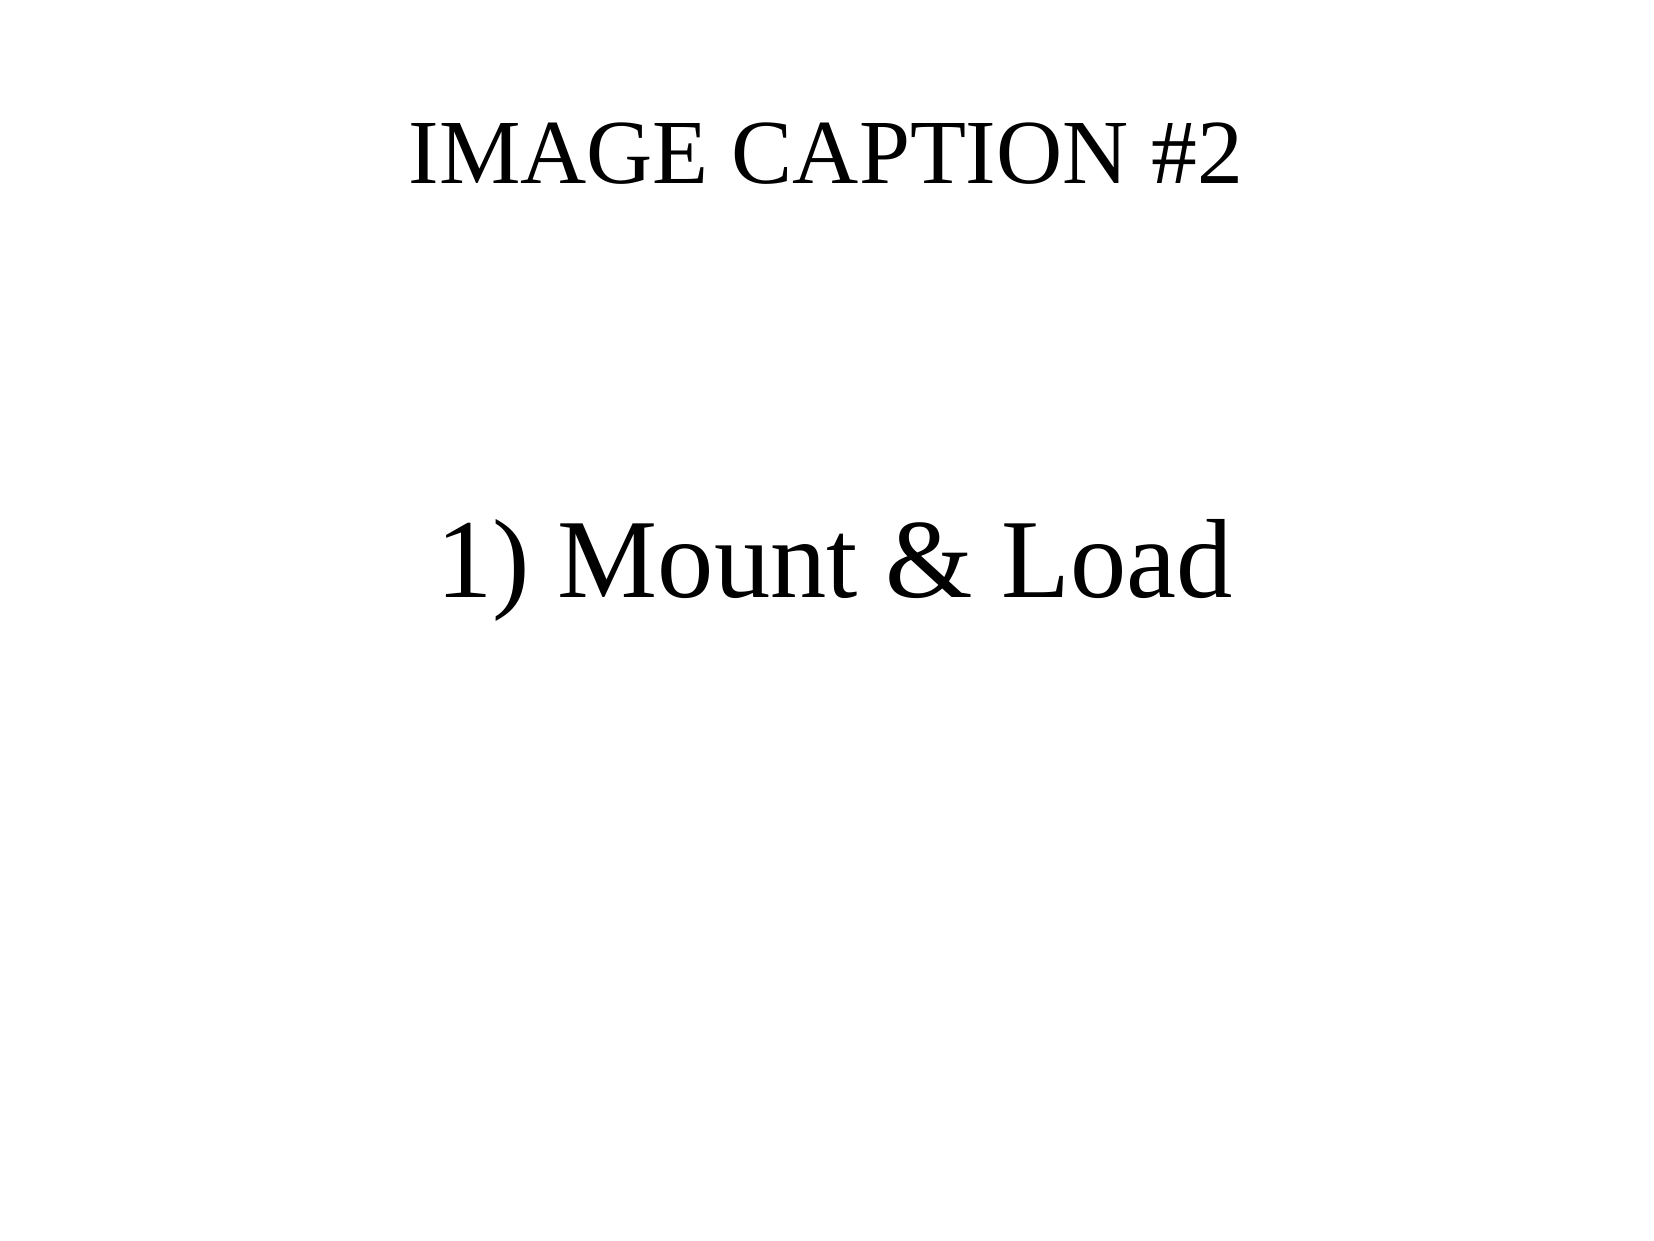

# IMAGE CAPTION #2
 1) Mount & Load